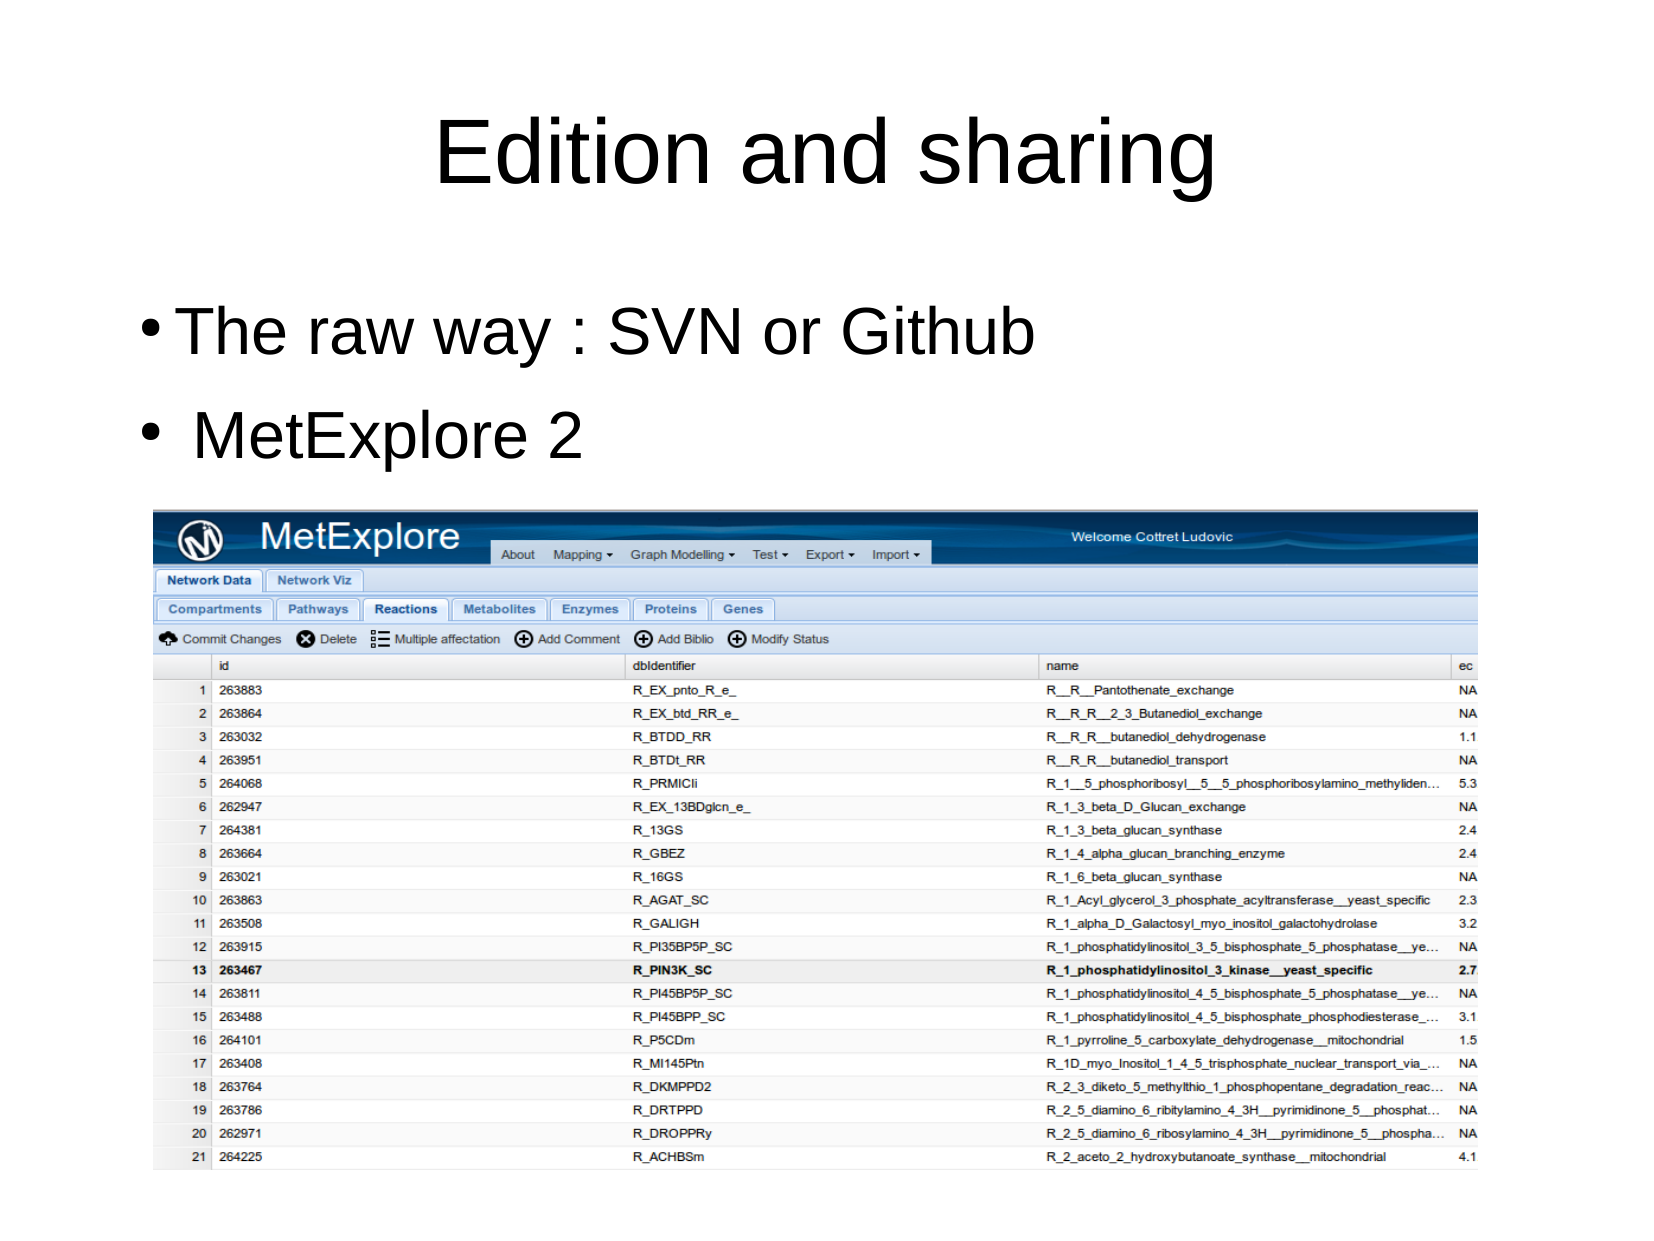

# Edition and sharing
The raw way : SVN or Github
 MetExplore 2